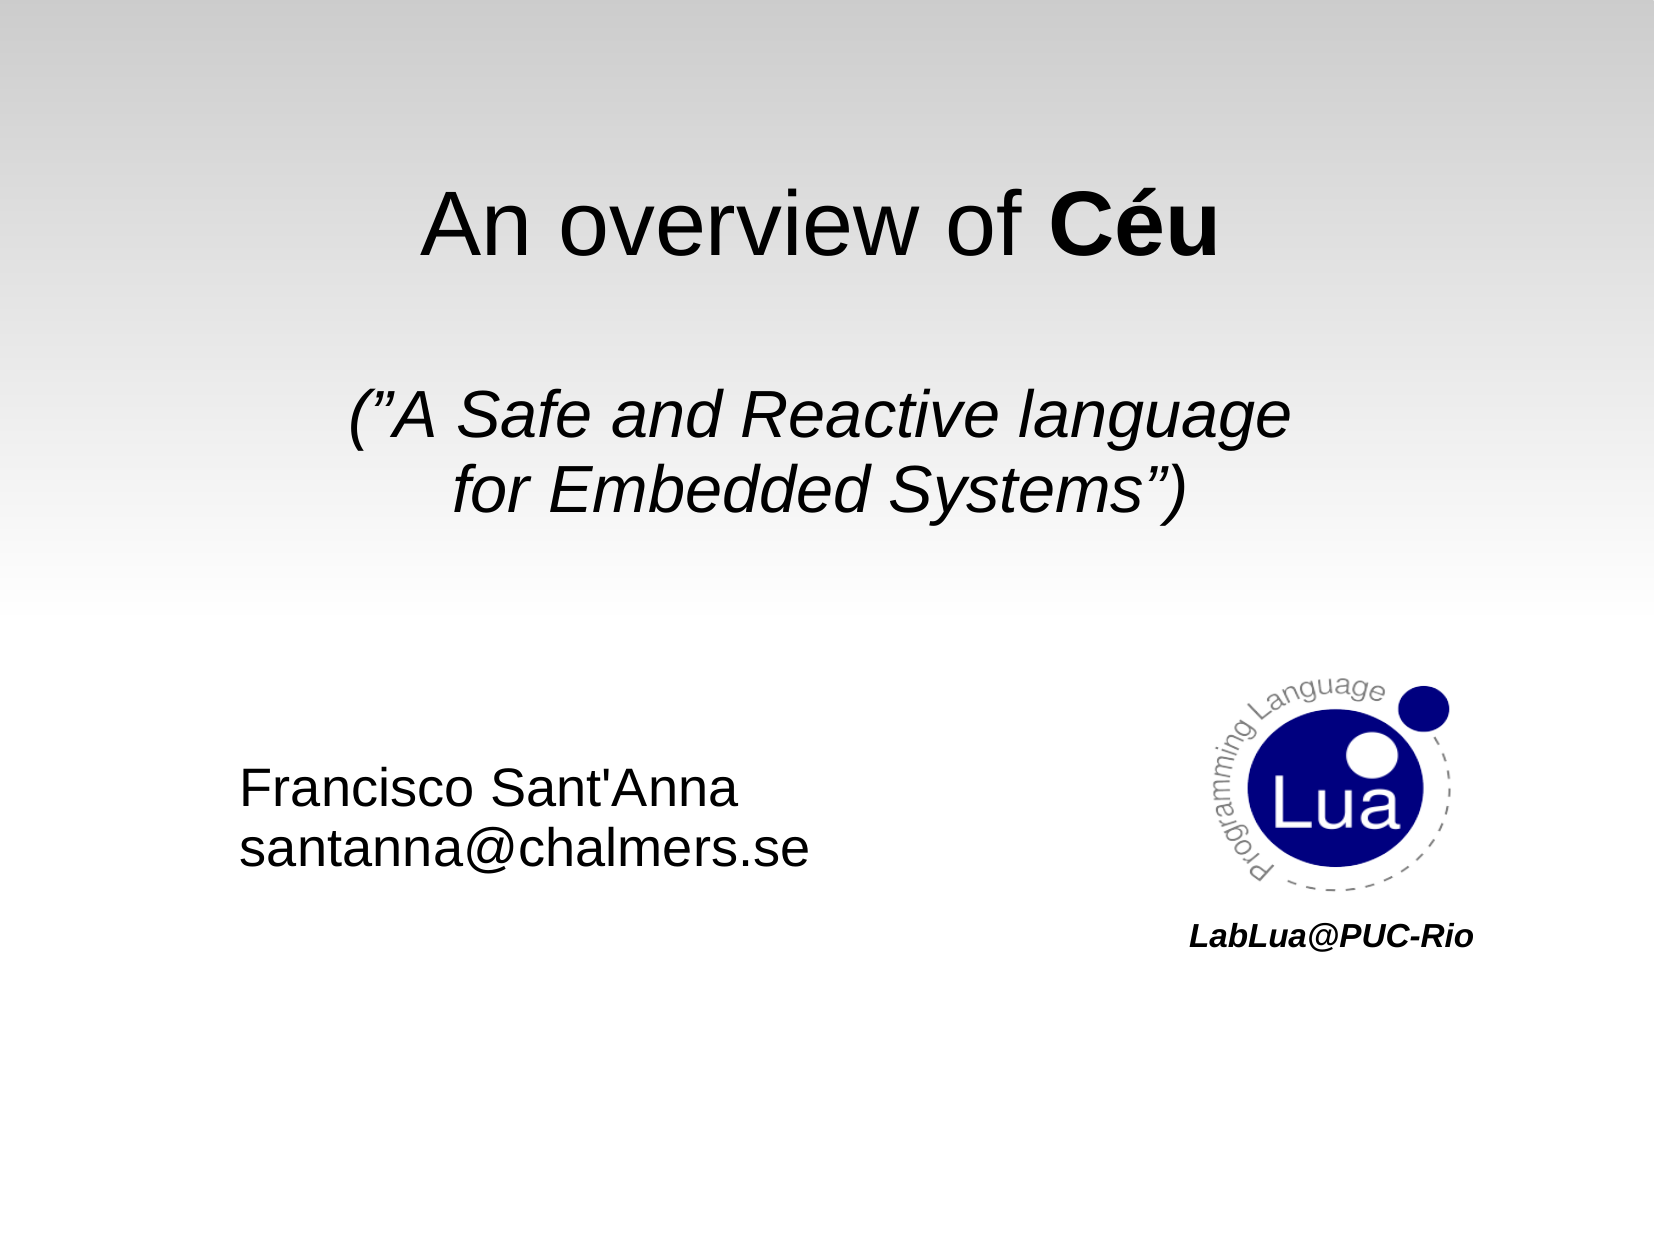

# An overview of Céu
(”A Safe and Reactive language
for Embedded Systems”)
Francisco Sant'Anna
santanna@chalmers.se
LabLua@PUC-Rio